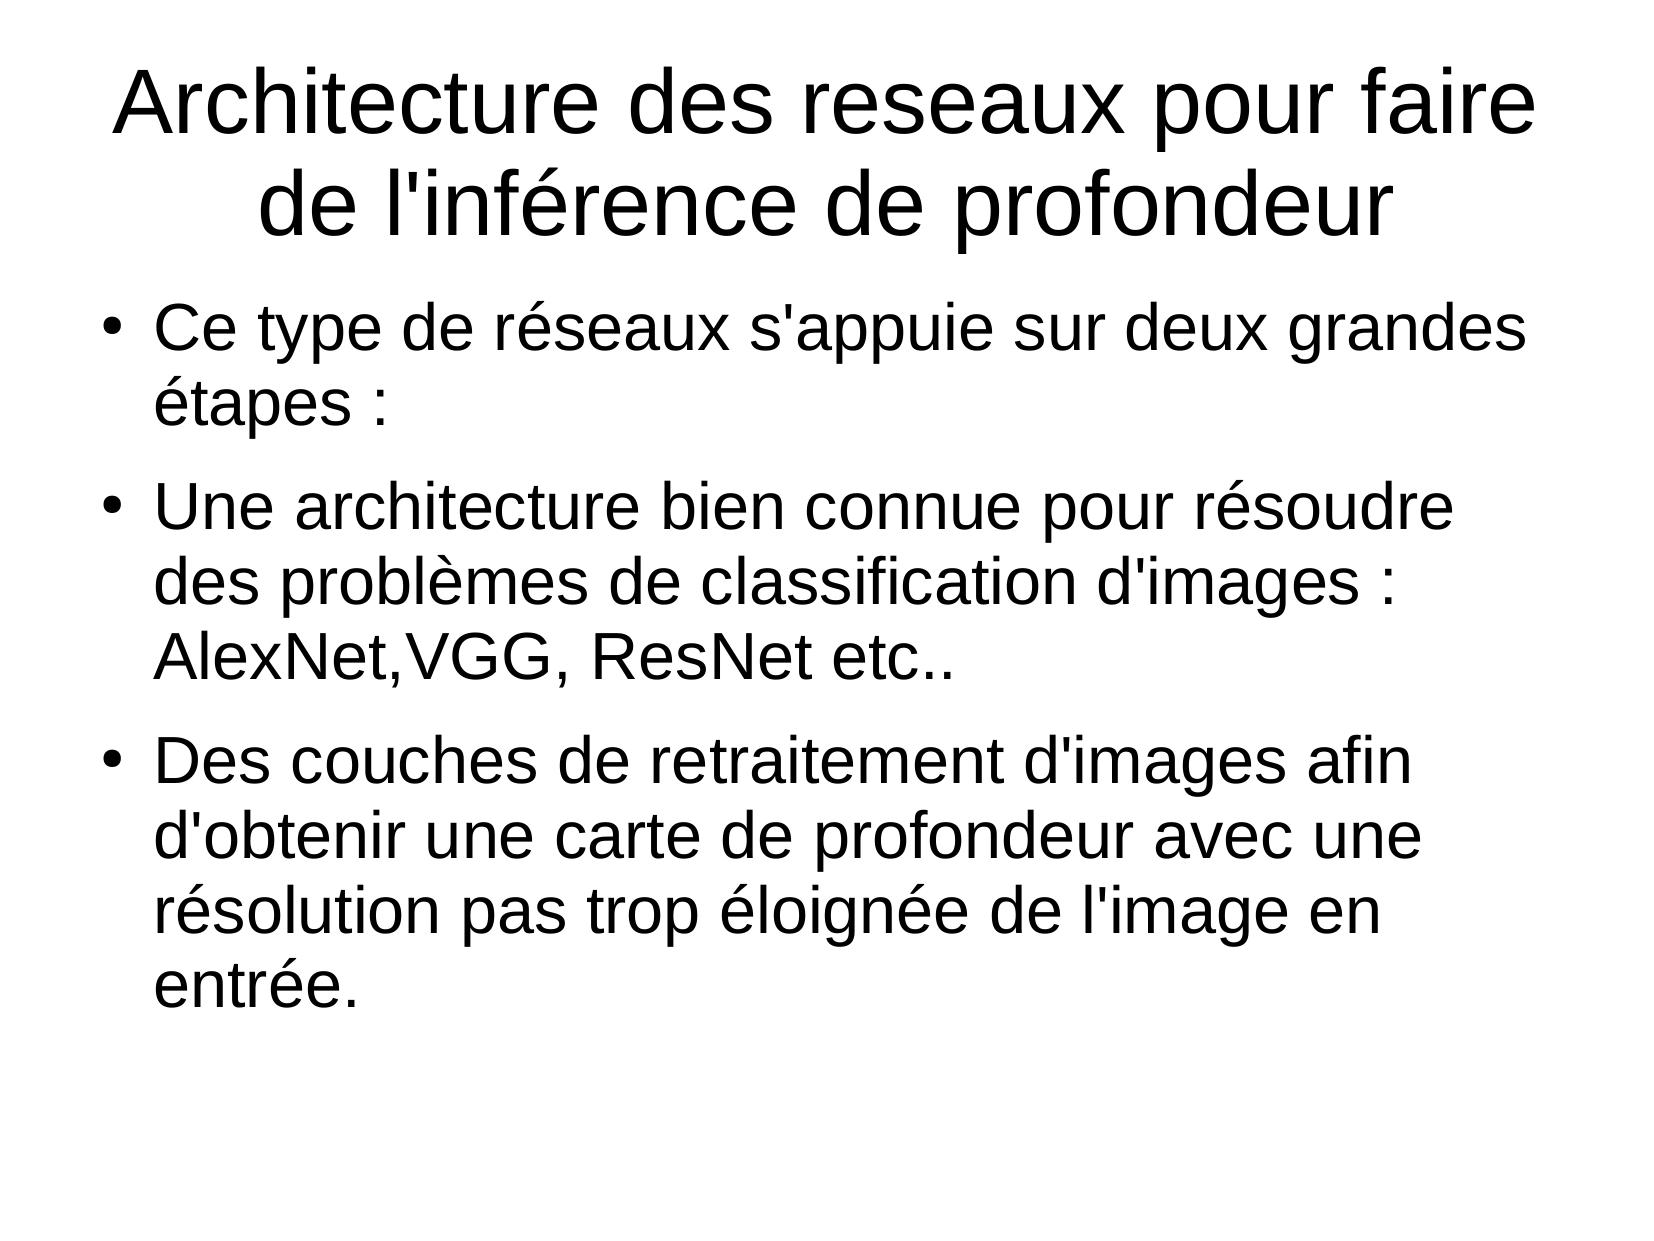

# Architecture des reseaux pour faire de l'inférence de profondeur
Ce type de réseaux s'appuie sur deux grandes étapes :
Une architecture bien connue pour résoudre des problèmes de classification d'images : AlexNet,VGG, ResNet etc..
Des couches de retraitement d'images afin d'obtenir une carte de profondeur avec une résolution pas trop éloignée de l'image en entrée.